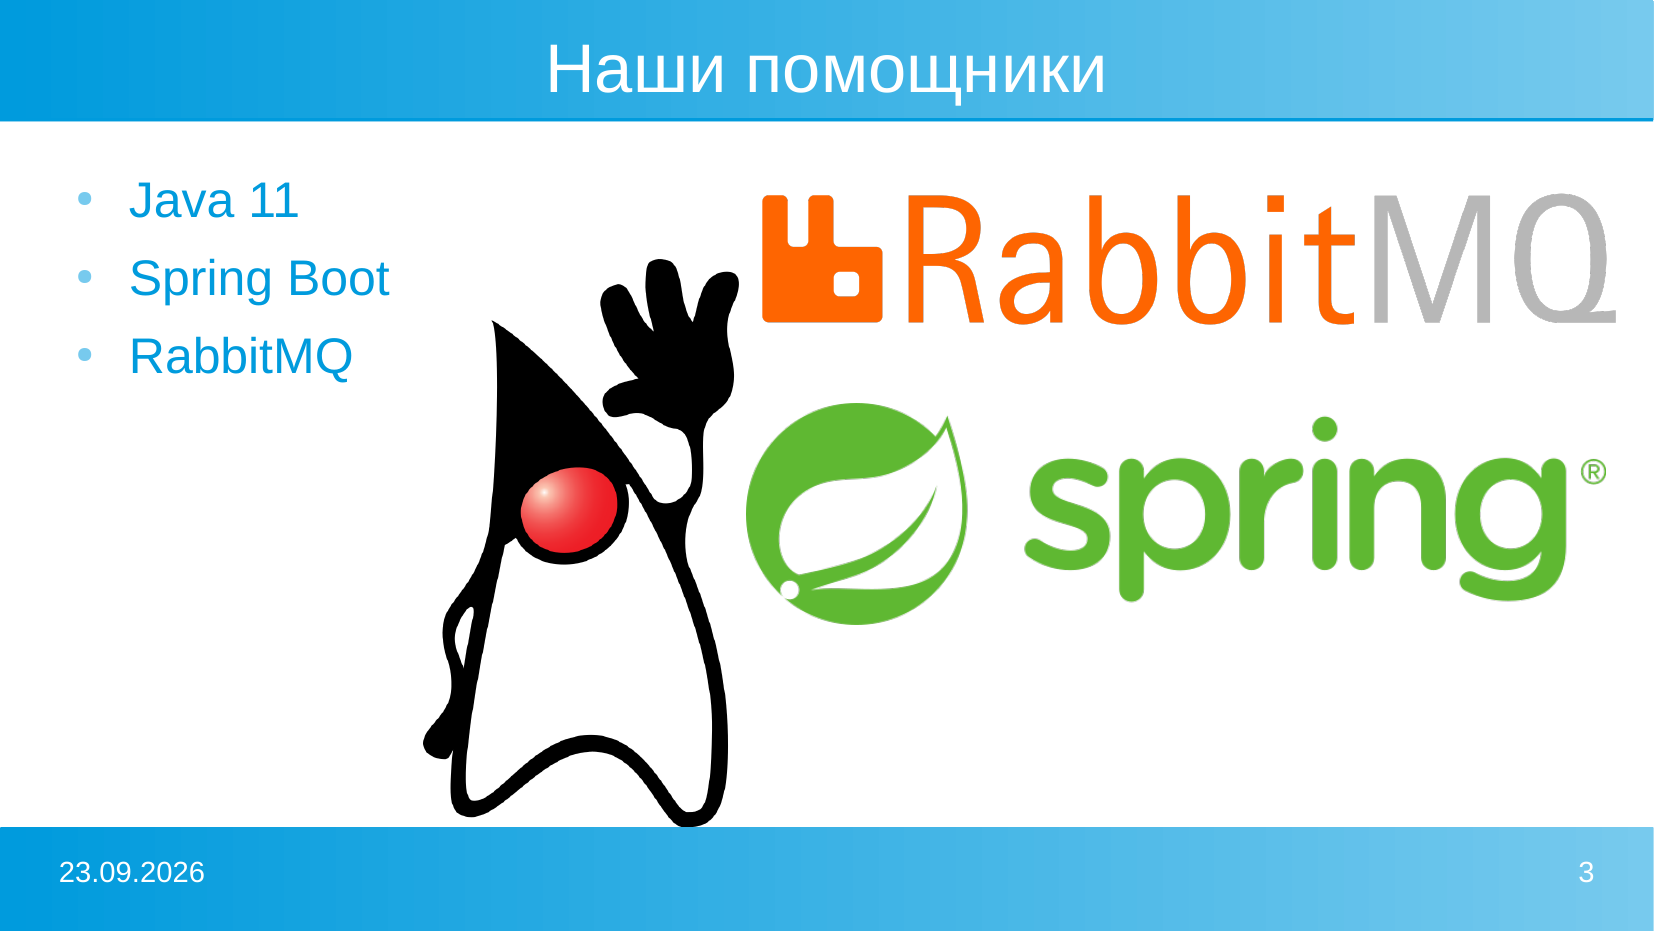

# Наши помощники
Java 11
Spring Boot
RabbitMQ
3